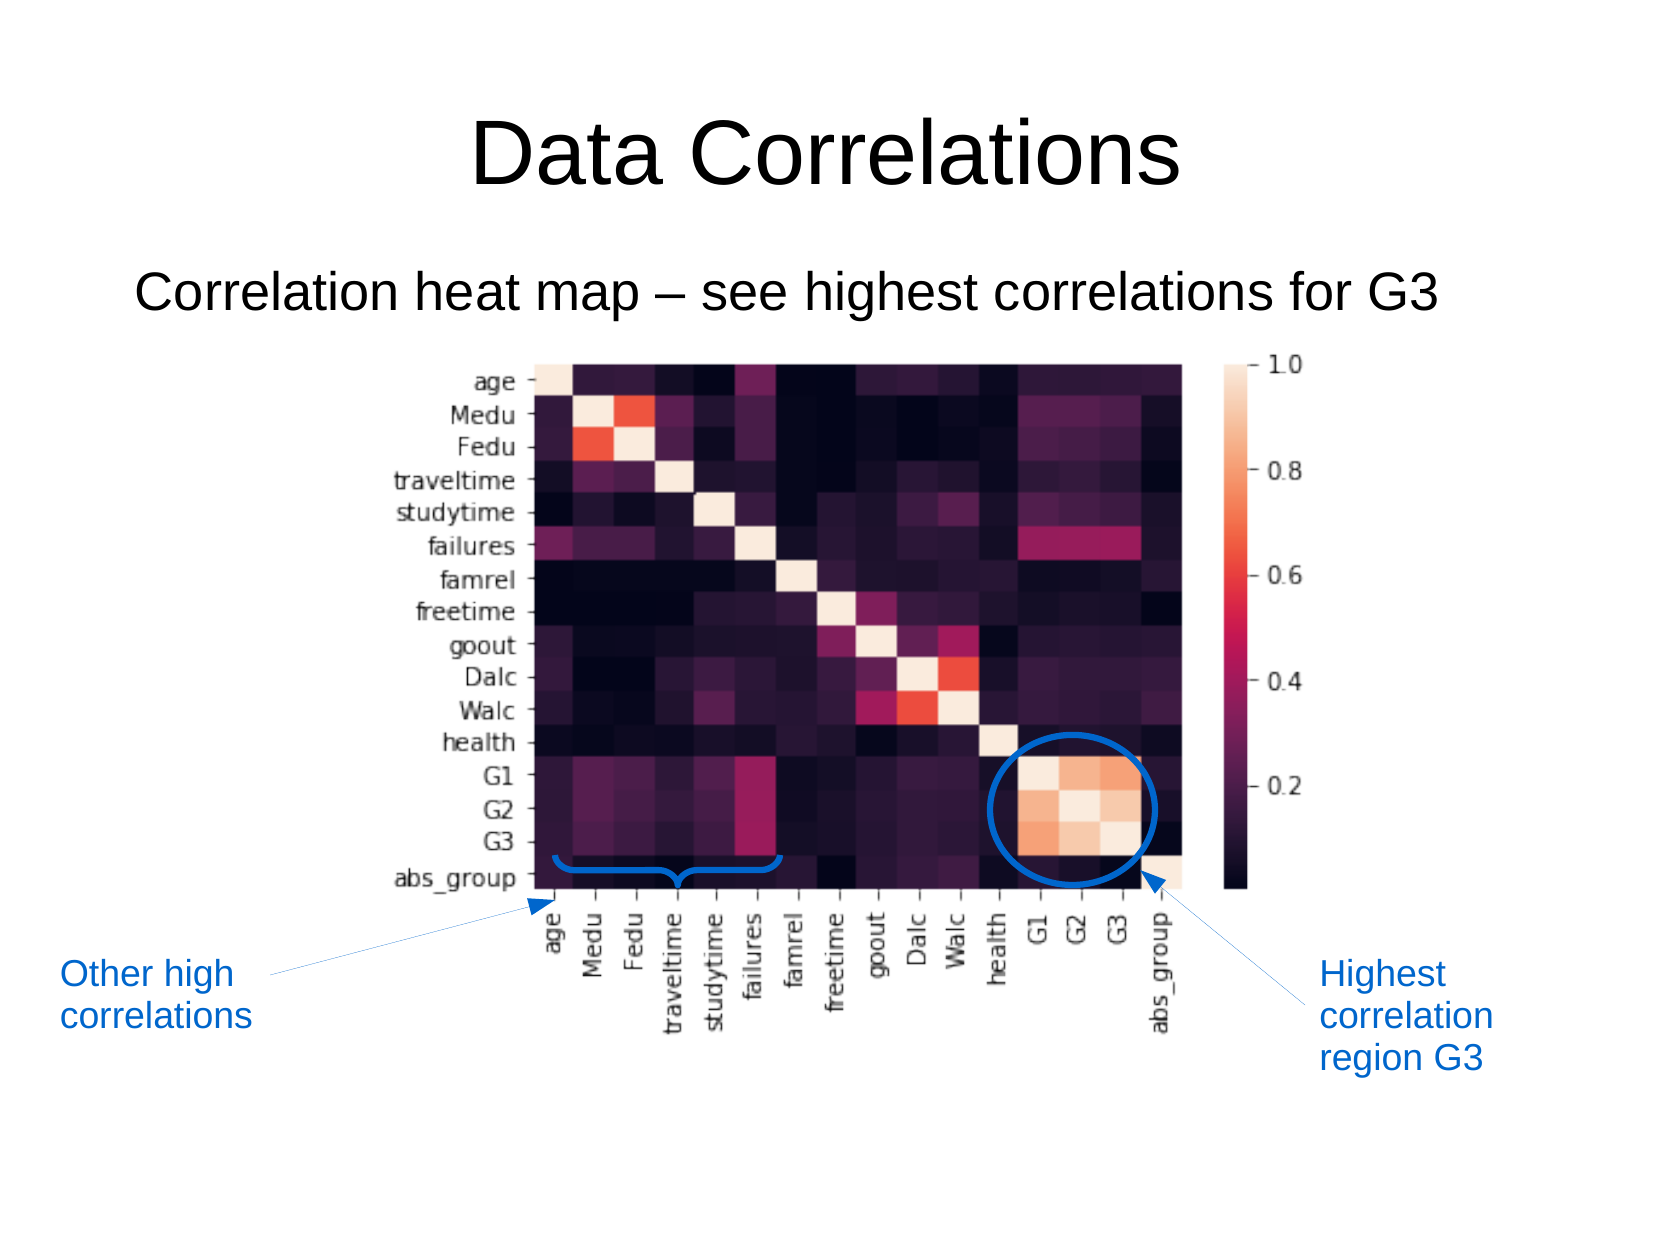

# Data Correlations
Correlation heat map – see highest correlations for G3
Other high correlations
Highest correlation region G3